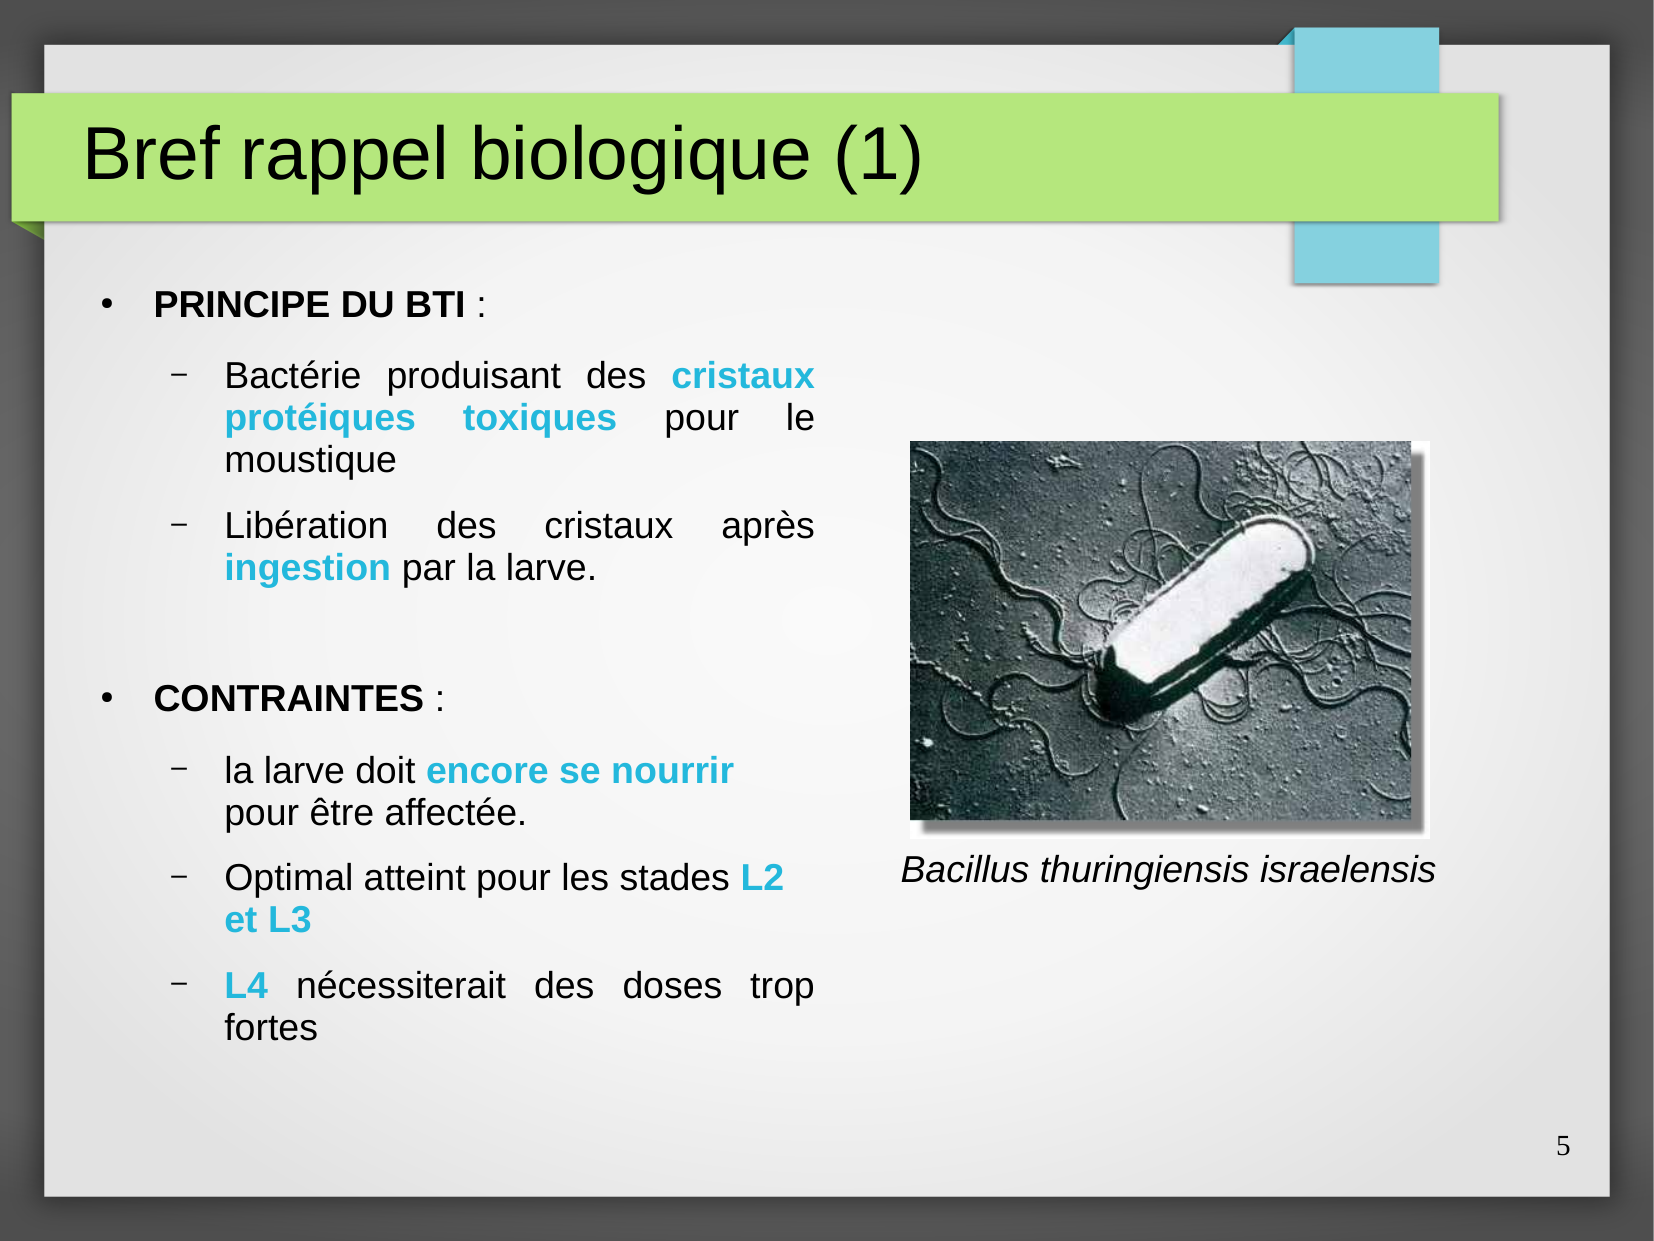

# Bref rappel biologique (1)
PRINCIPE DU BTI :
Bactérie produisant des cristaux protéiques toxiques pour le moustique
Libération des cristaux après ingestion par la larve.
CONTRAINTES :
la larve doit encore se nourrir pour être affectée.
Optimal atteint pour les stades L2 et L3
L4 nécessiterait des doses trop fortes
Bacillus thuringiensis israelensis
5